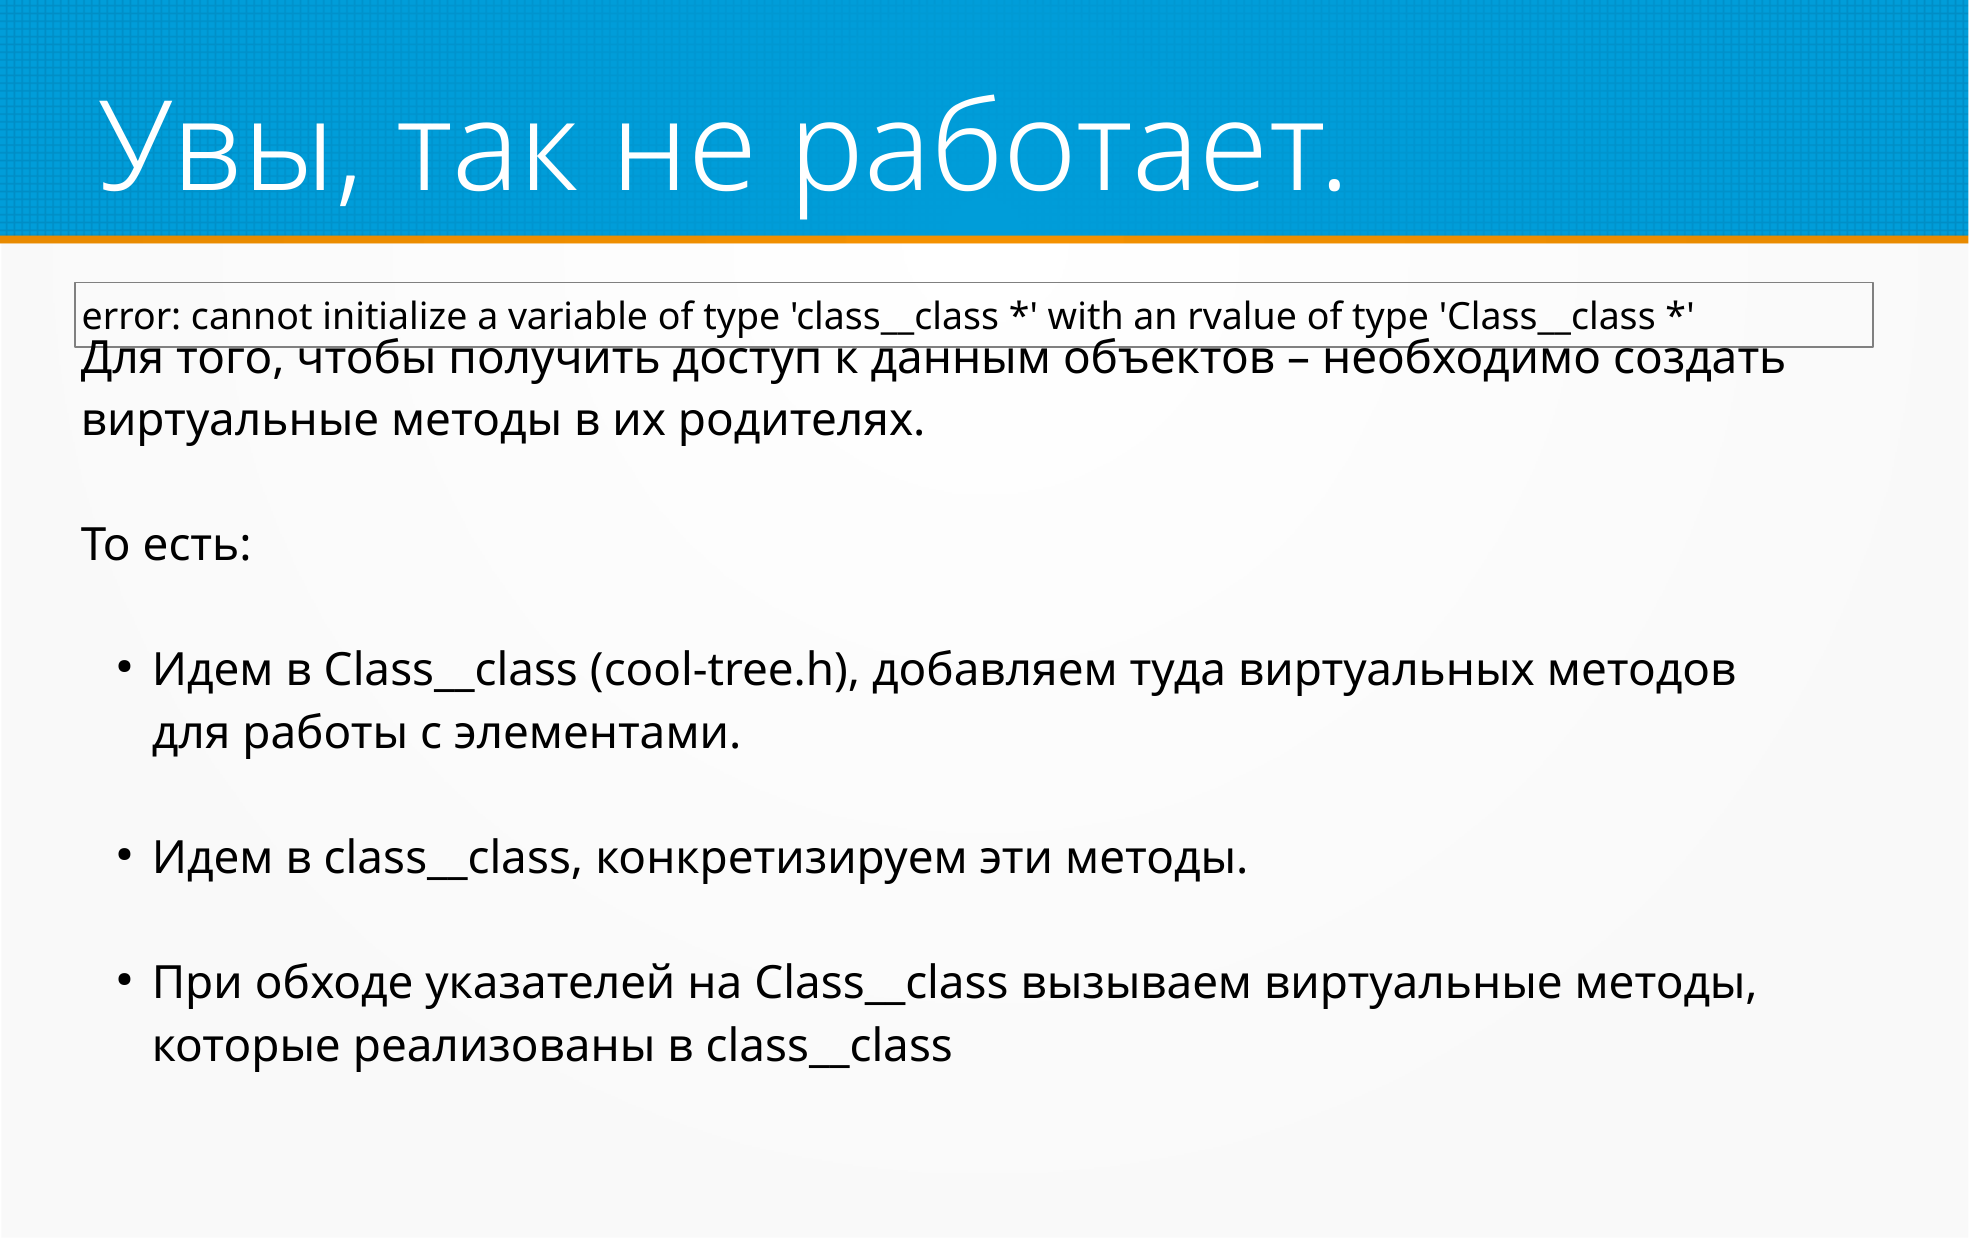

# Увы, так не работает.
error: cannot initialize a variable of type 'class__class *' with an rvalue of type 'Class__class *'
Для того, чтобы получить доступ к данным объектов – необходимо создать виртуальные методы в их родителях.
То есть:
Идем в Class__class (cool-tree.h), добавляем туда виртуальных методов для работы с элементами.
Идем в class__class, конкретизируем эти методы.
При обходе указателей на Class__class вызываем виртуальные методы, которые реализованы в class__class